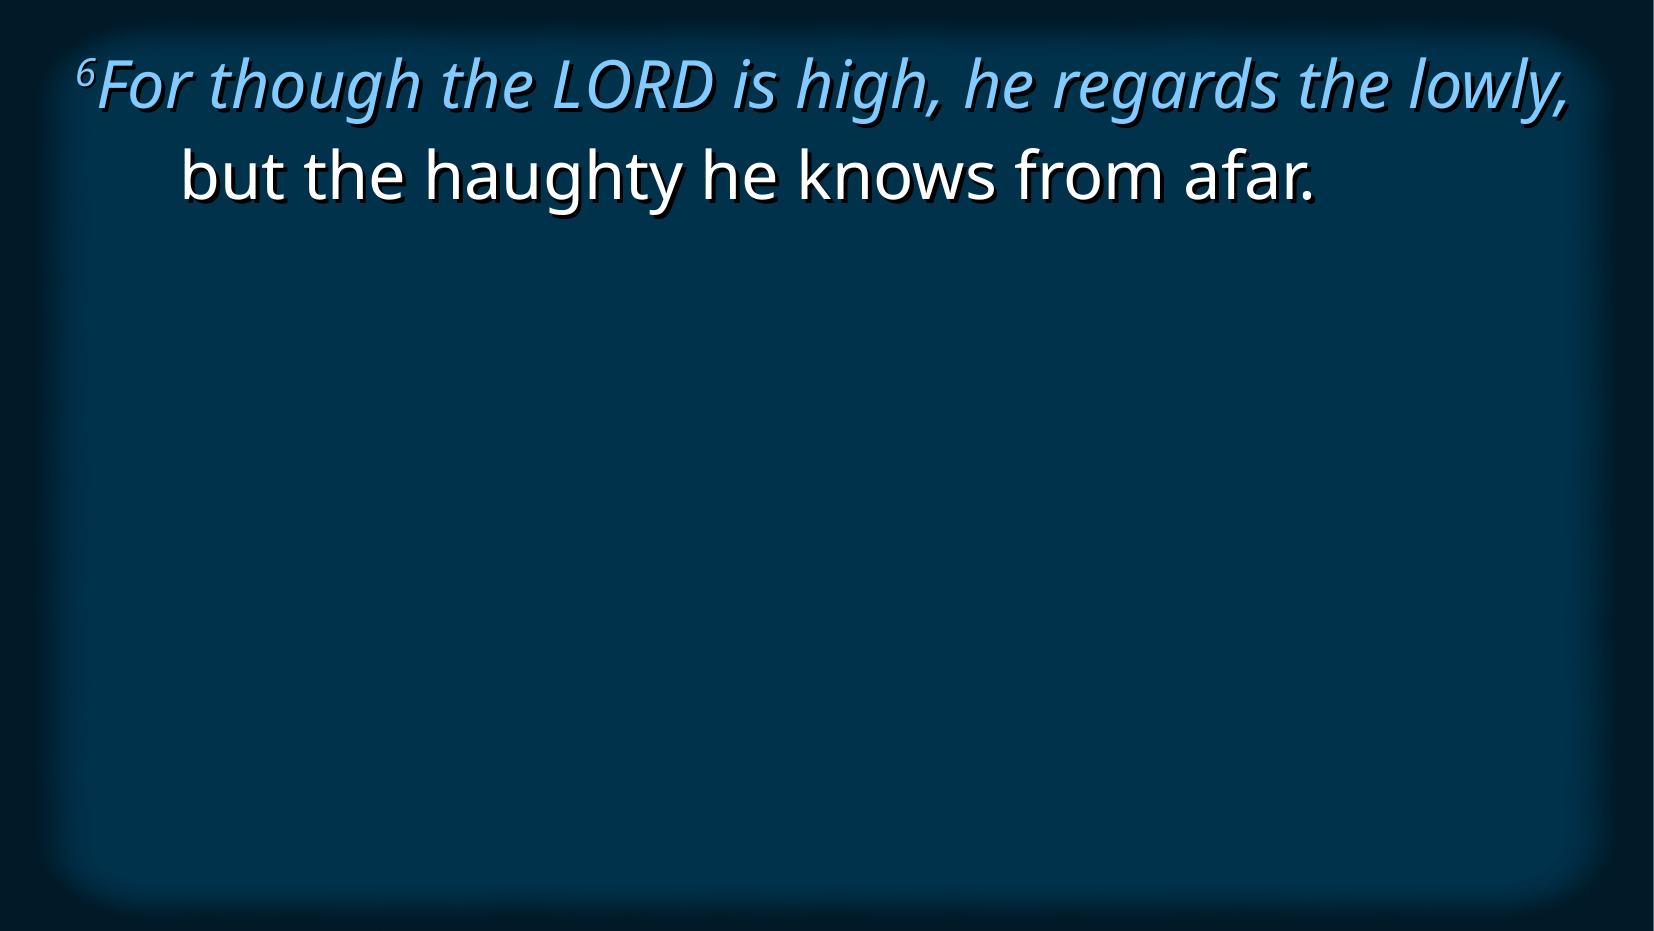

6For though the LORD is high, he regards the lowly,
 but the haughty he knows from afar.